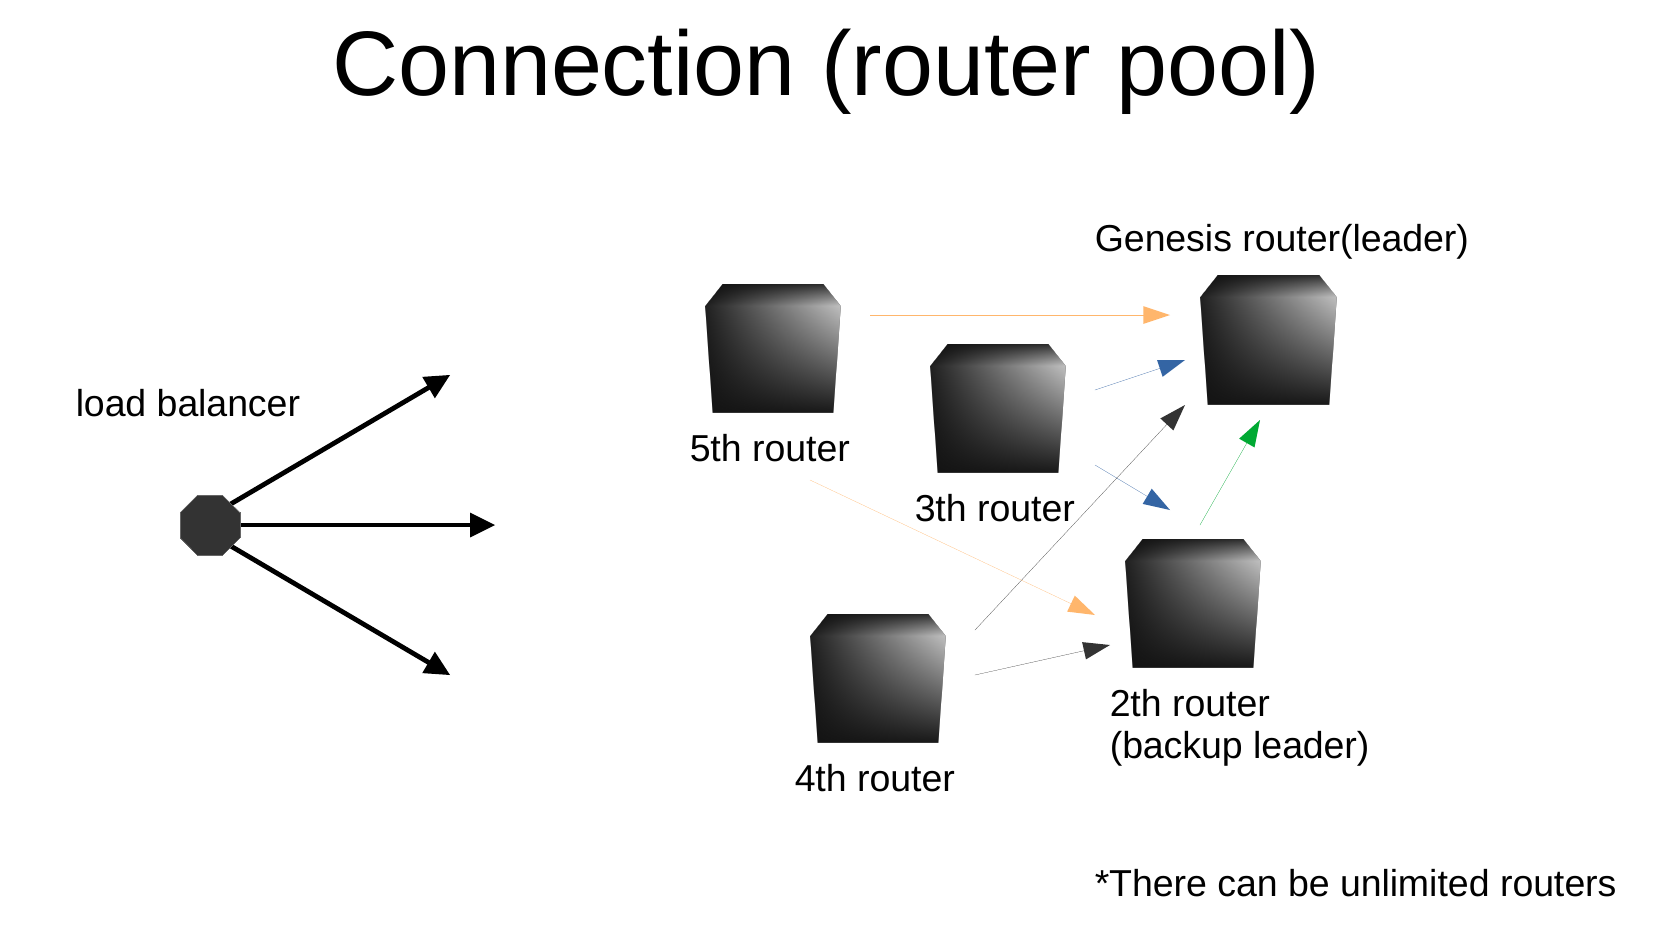

# Connection (router pool)
Genesis router(leader)
load balancer
5th router
3th router
2th router
(backup leader)
4th router
*There can be unlimited routers